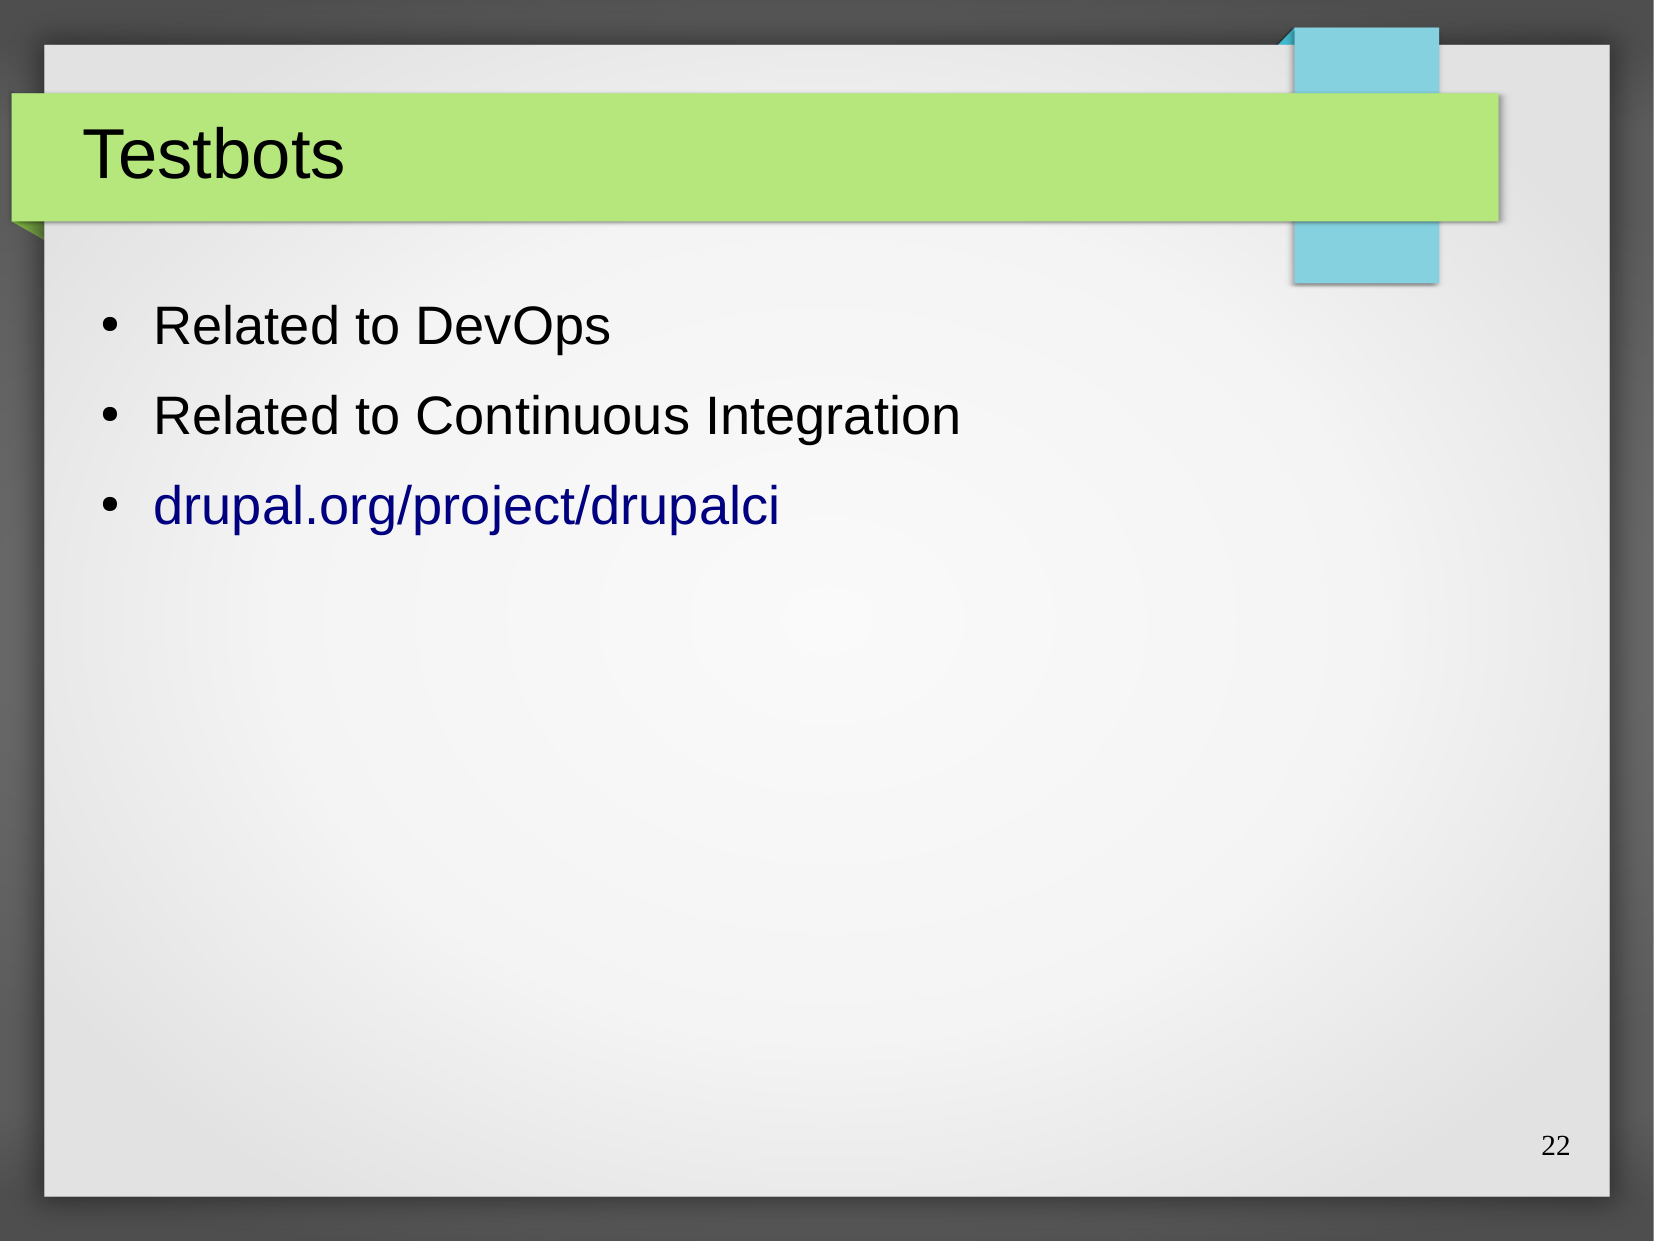

# Testbots
Related to DevOps
Related to Continuous Integration
drupal.org/project/drupalci
22